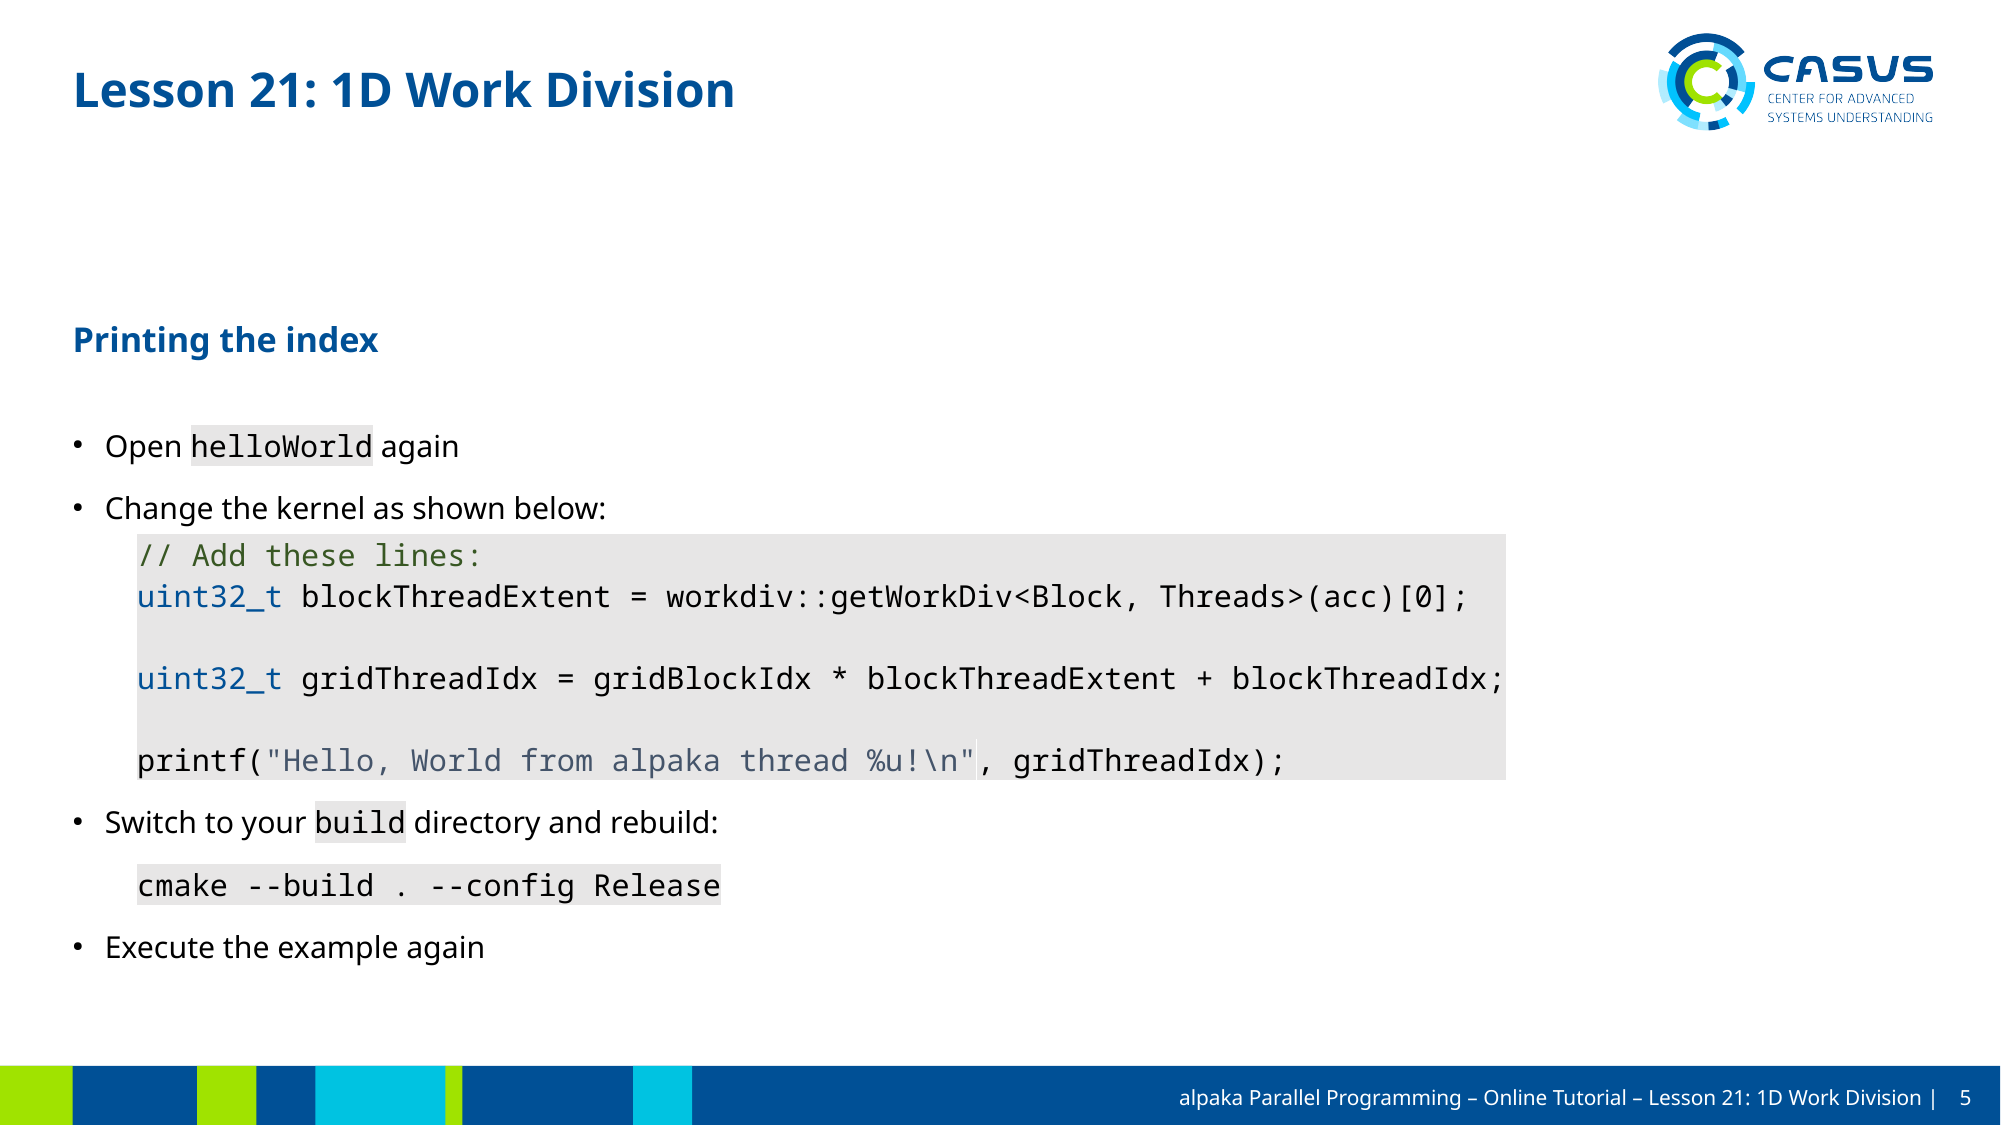

# Lesson 21: 1D Work Division
Printing the index
Open helloWorld again
Change the kernel as shown below:
// Add these lines:
uint32_t blockThreadExtent = workdiv::getWorkDiv<Block, Threads>(acc)[0];
uint32_t gridThreadIdx = gridBlockIdx * blockThreadExtent + blockThreadIdx;
printf("Hello, World from alpaka thread %u!\n", gridThreadIdx);
Switch to your build directory and rebuild:
cmake --build . --config Release
Execute the example again
alpaka Parallel Programming – Online Tutorial – Lesson 21: 1D Work Division
5